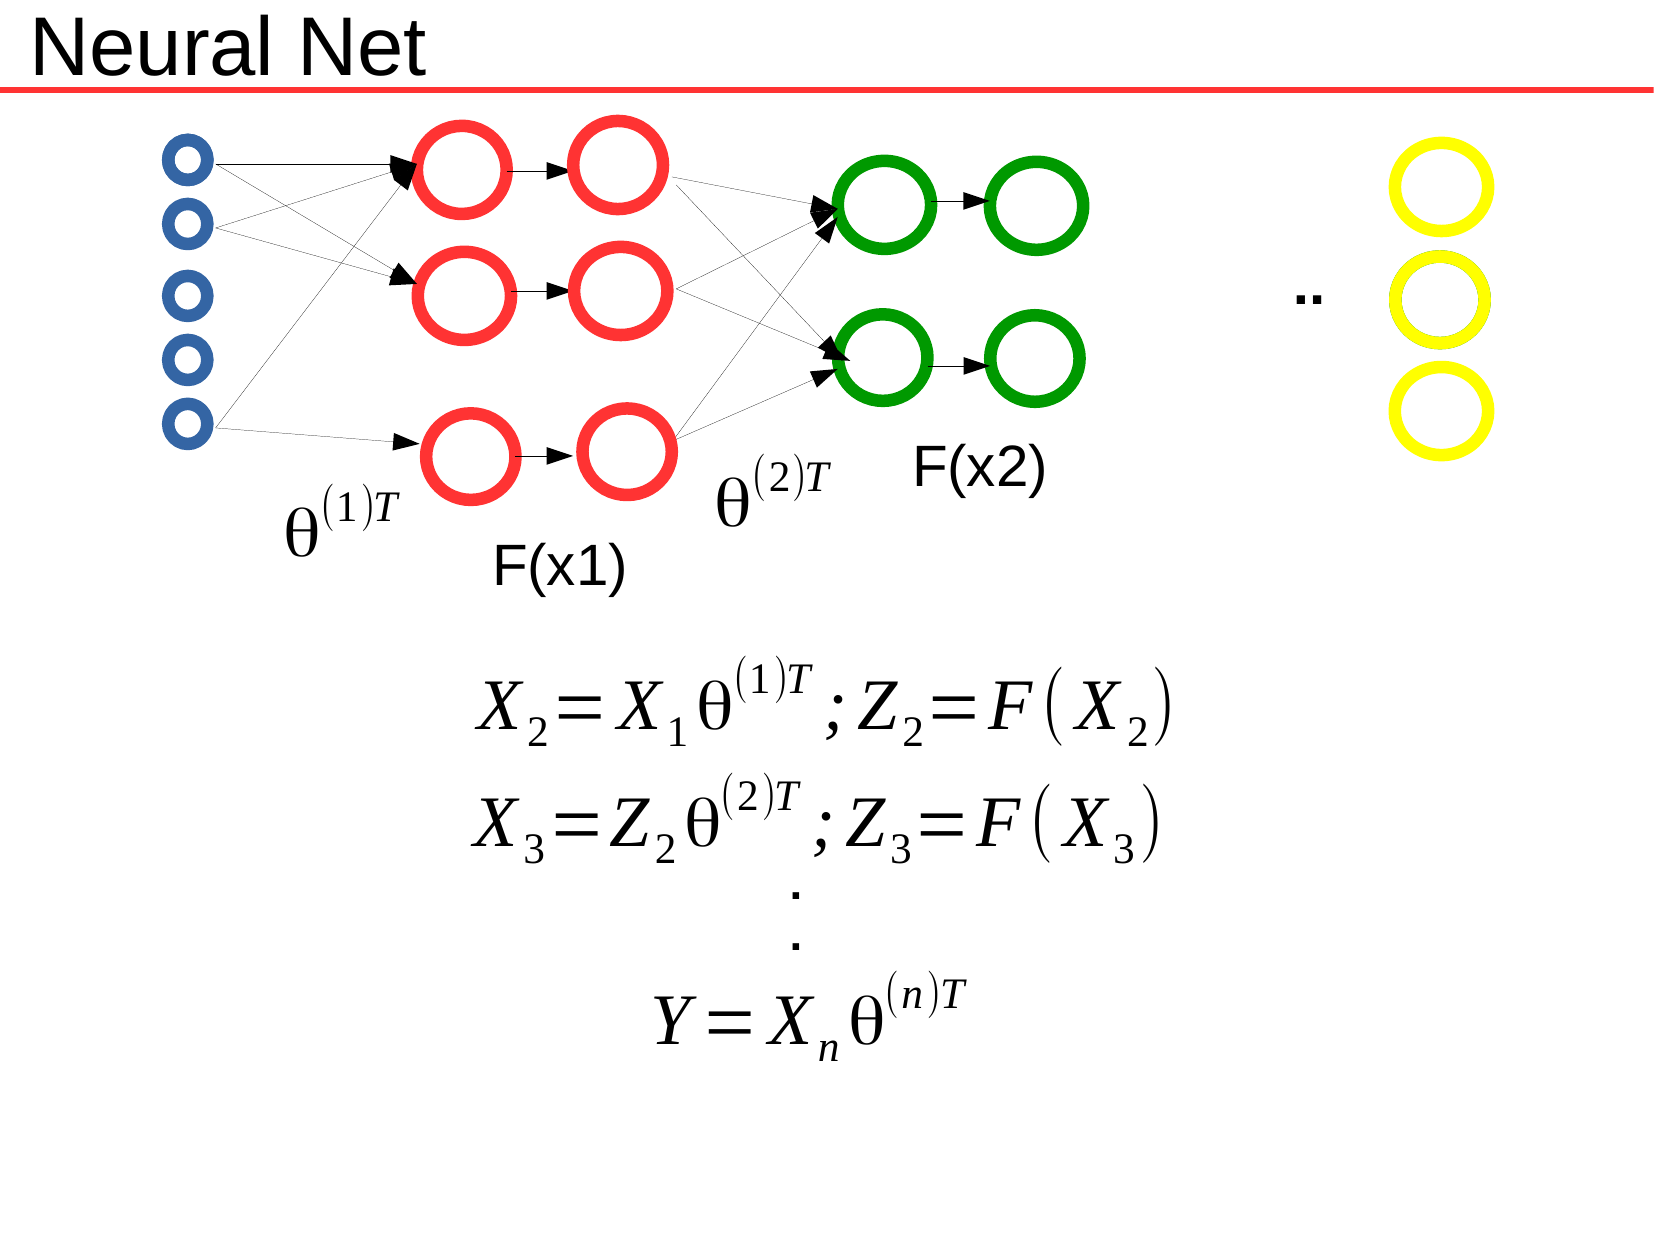

# Neural Net
..
F(x2)
F(x1)
.
.